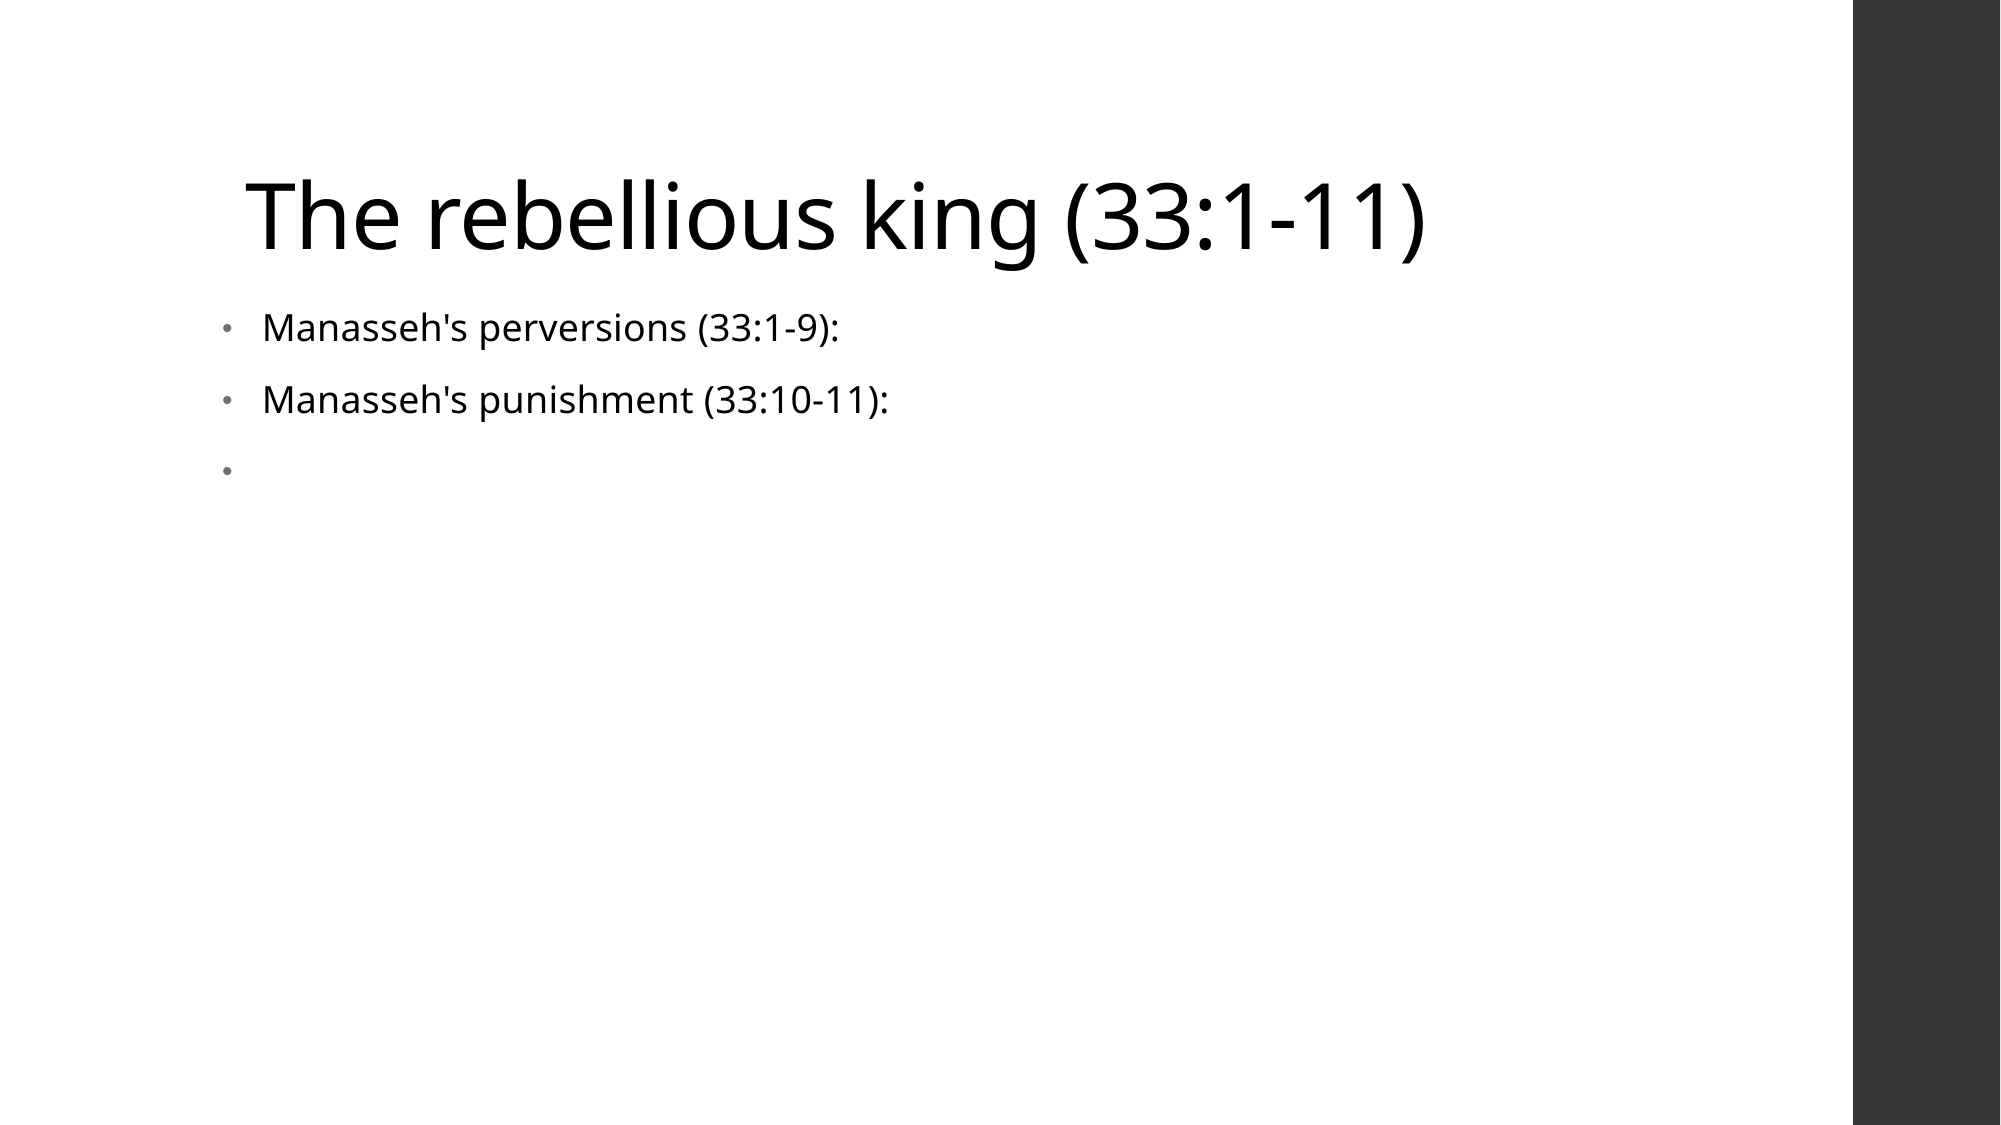

# The rebellious king (33:1-11)
 Manasseh's perversions (33:1-9):
 Manasseh's punishment (33:10-11):